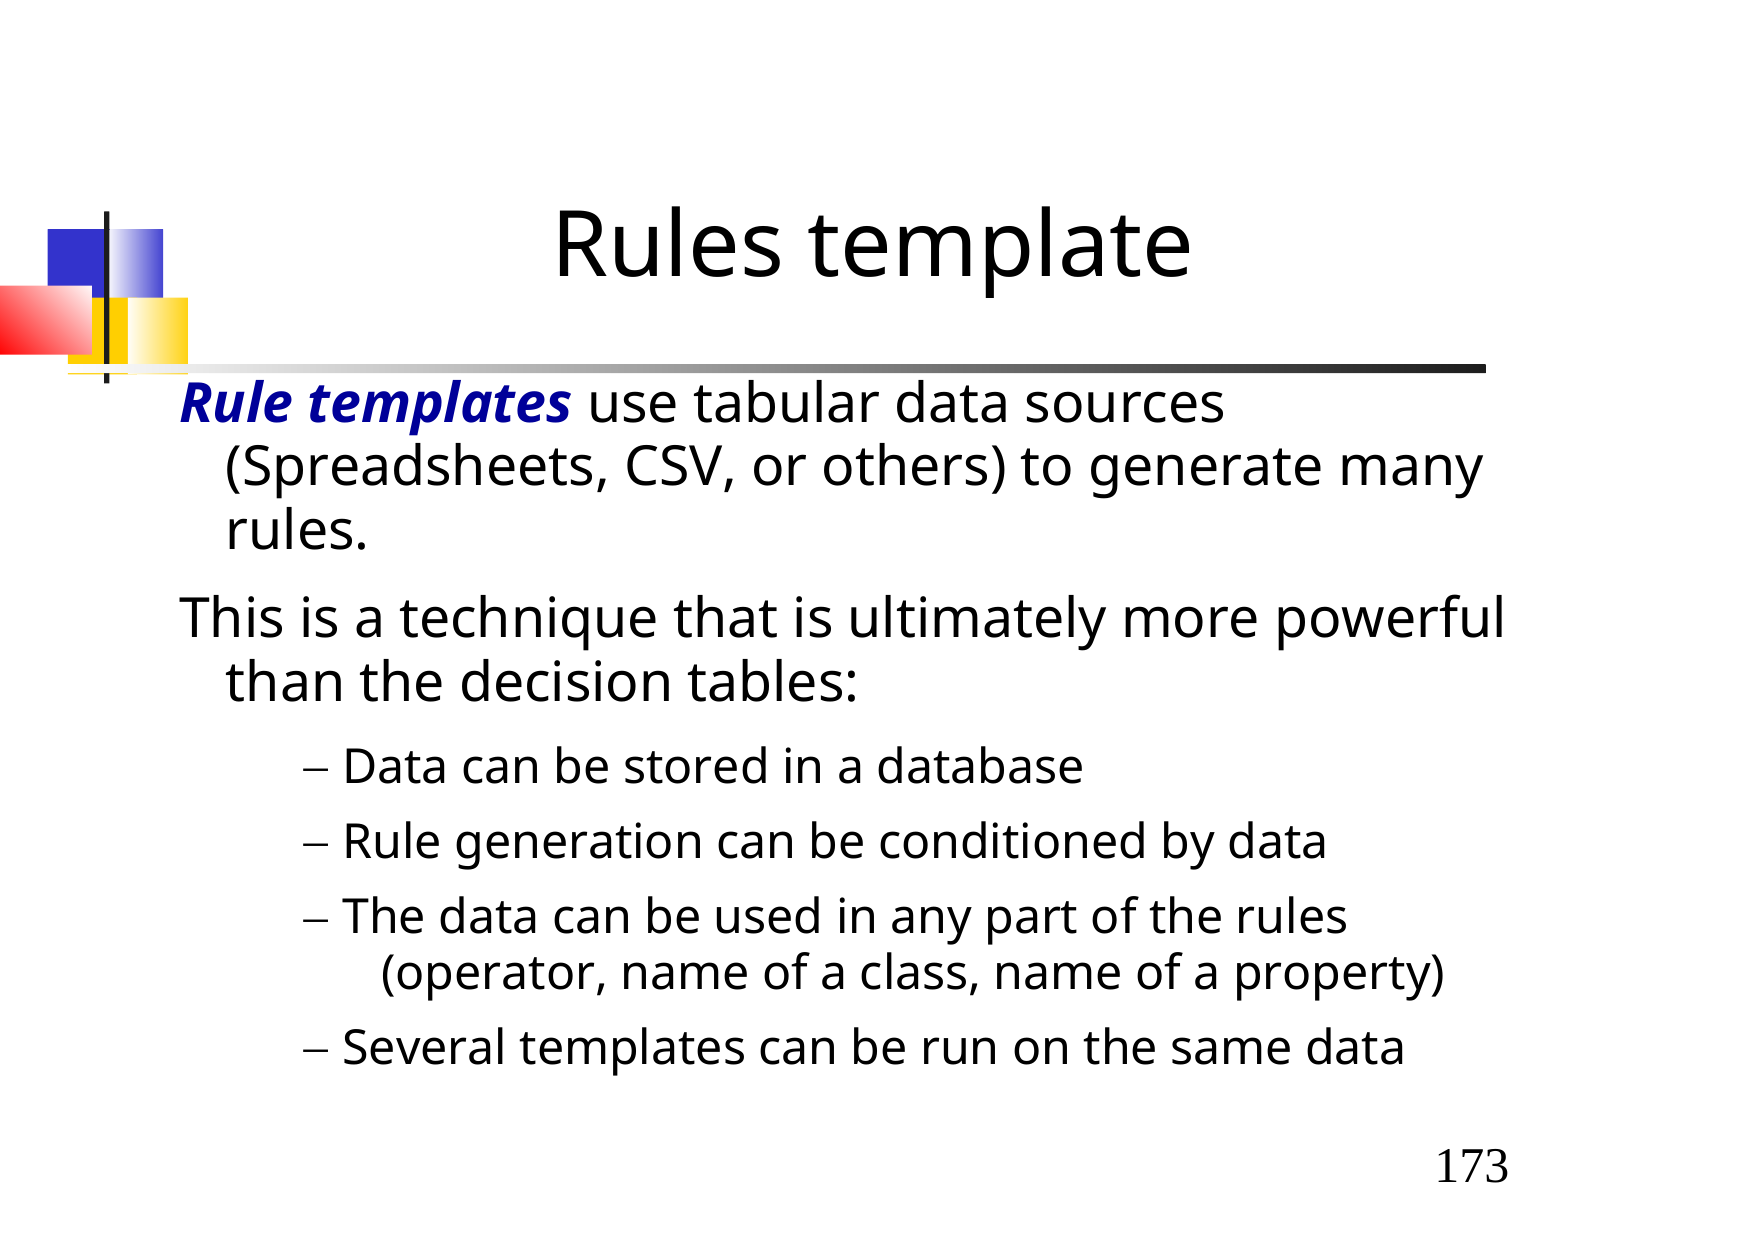

# Rules template
Rule templates use tabular data sources (Spreadsheets, CSV, or others) to generate many rules.
This is a technique that is ultimately more powerful than the decision tables:
Data can be stored in a database
Rule generation can be conditioned by data
The data can be used in any part of the rules (operator, name of a class, name of a property)
Several templates can be run on the same data